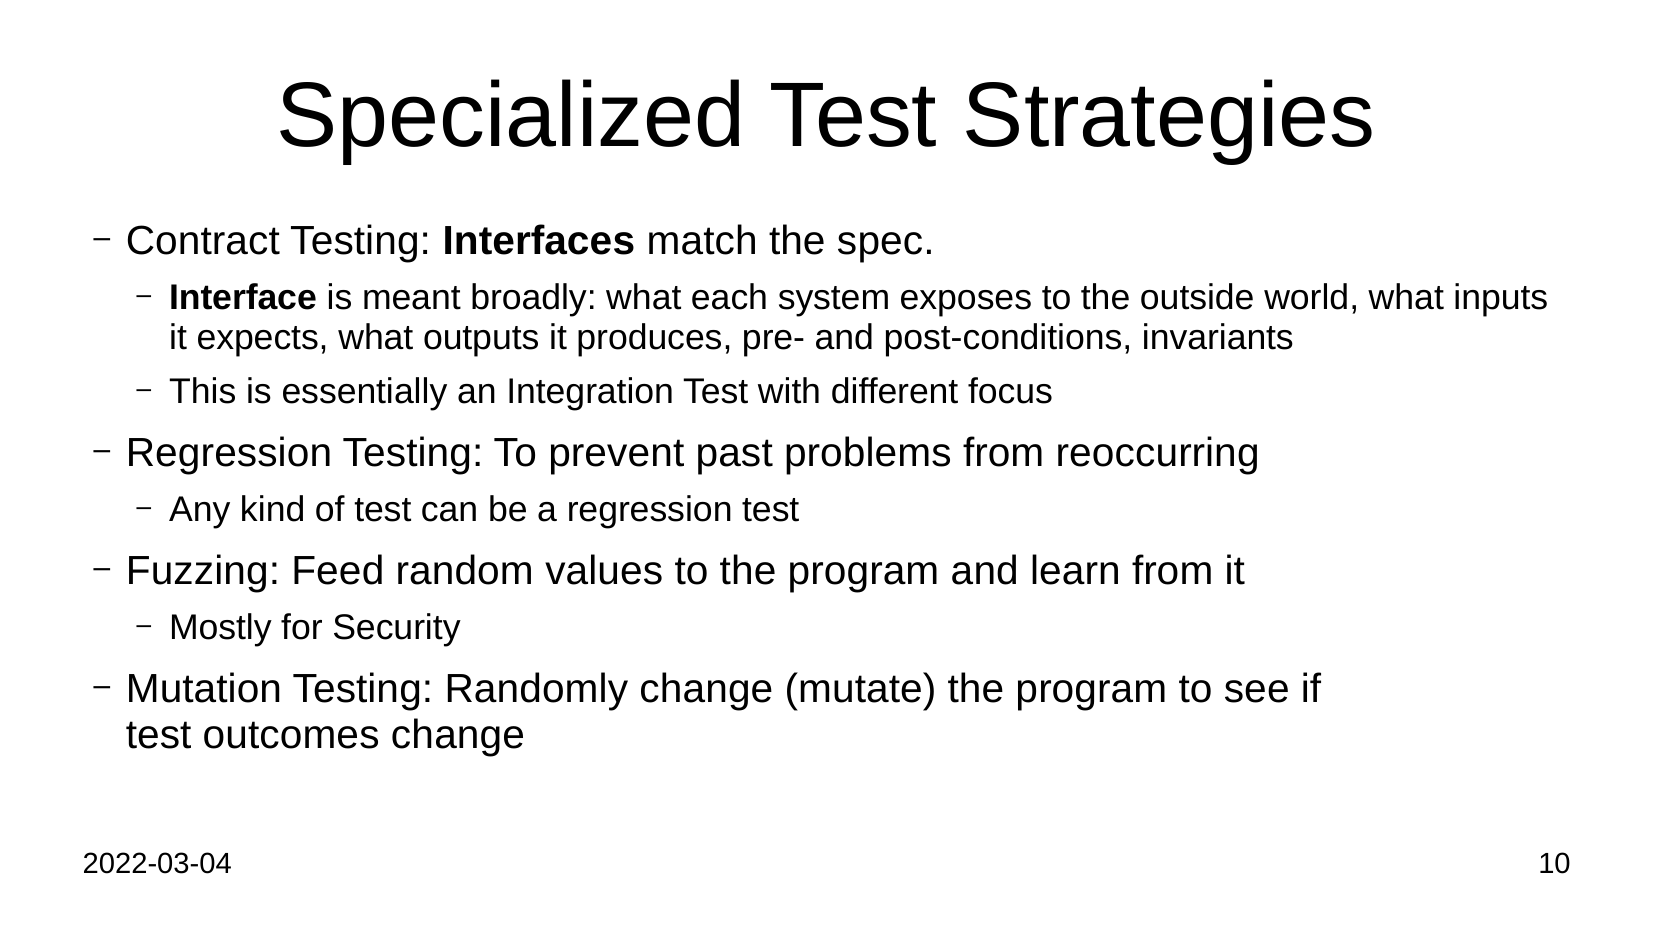

# Specialized Test Strategies
Contract Testing: Interfaces match the spec.
Interface is meant broadly: what each system exposes to the outside world, what inputs it expects, what outputs it produces, pre- and post-conditions, invariants
This is essentially an Integration Test with different focus
Regression Testing: To prevent past problems from reoccurring
Any kind of test can be a regression test
Fuzzing: Feed random values to the program and learn from it
Mostly for Security
Mutation Testing: Randomly change (mutate) the program to see if
test outcomes change
2022-03-04
10